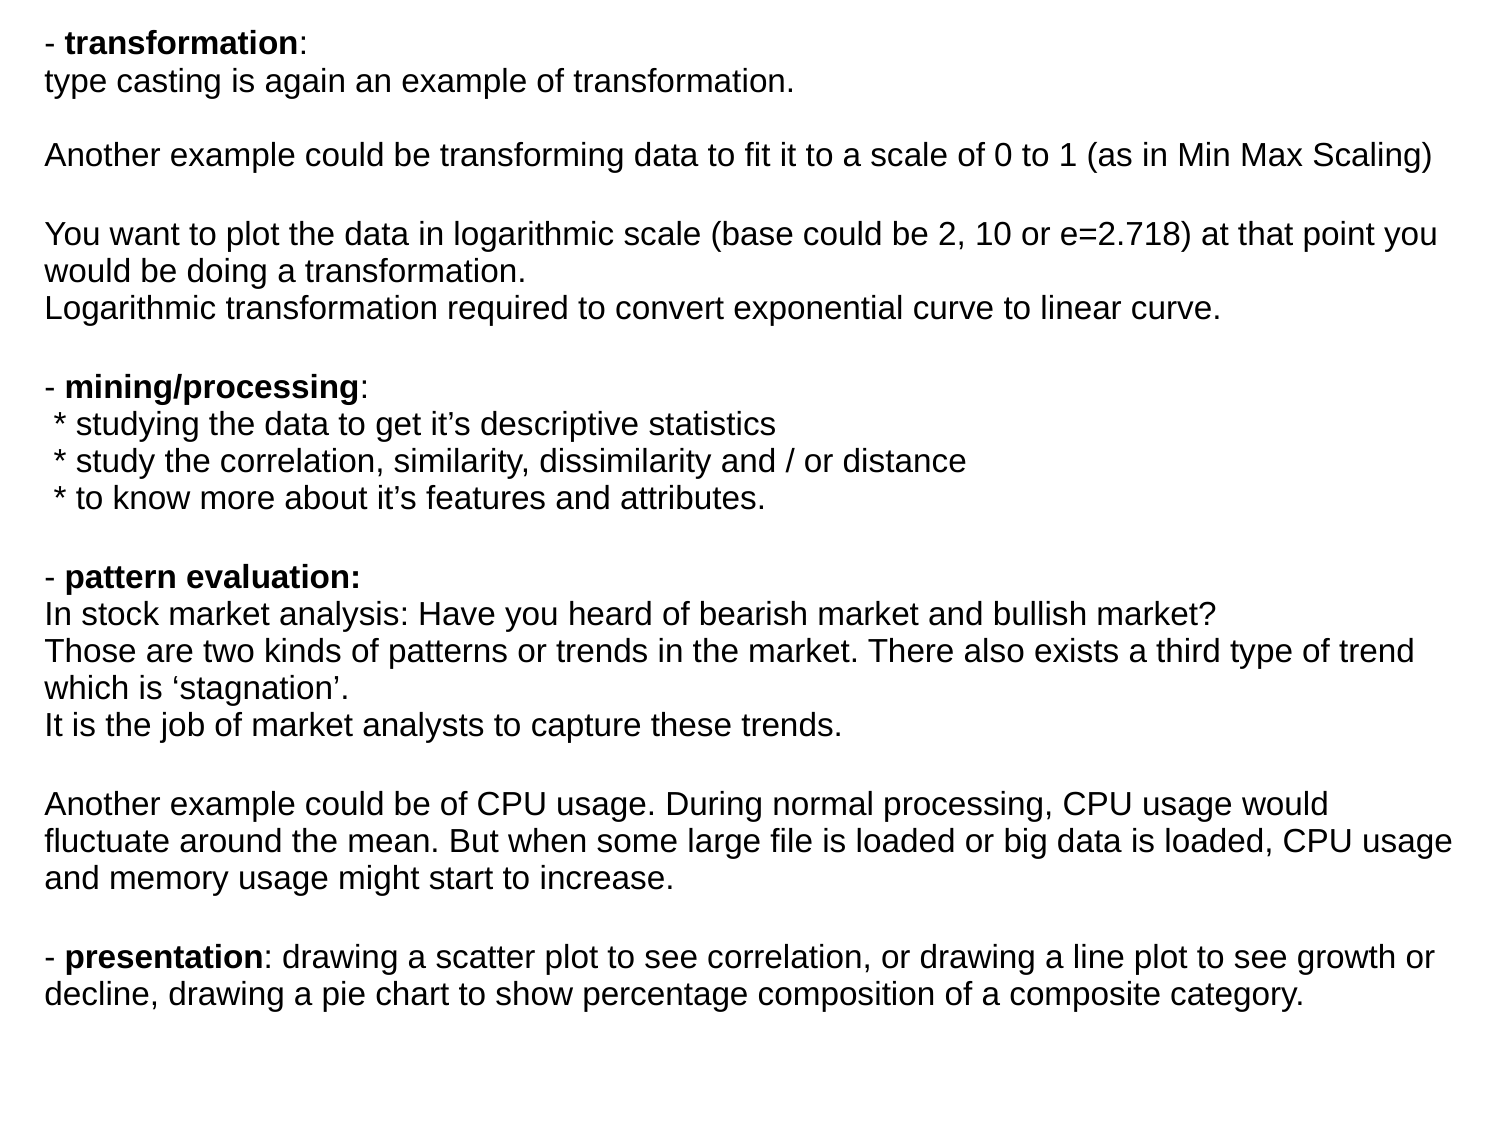

- transformation:
type casting is again an example of transformation.
Another example could be transforming data to fit it to a scale of 0 to 1 (as in Min Max Scaling)
You want to plot the data in logarithmic scale (base could be 2, 10 or e=2.718) at that point you would be doing a transformation.
Logarithmic transformation required to convert exponential curve to linear curve.
- mining/processing:
 * studying the data to get it’s descriptive statistics
 * study the correlation, similarity, dissimilarity and / or distance
 * to know more about it’s features and attributes.
- pattern evaluation:
In stock market analysis: Have you heard of bearish market and bullish market?
Those are two kinds of patterns or trends in the market. There also exists a third type of trend which is ‘stagnation’.
It is the job of market analysts to capture these trends.
Another example could be of CPU usage. During normal processing, CPU usage would fluctuate around the mean. But when some large file is loaded or big data is loaded, CPU usage and memory usage might start to increase.
- presentation: drawing a scatter plot to see correlation, or drawing a line plot to see growth or decline, drawing a pie chart to show percentage composition of a composite category.